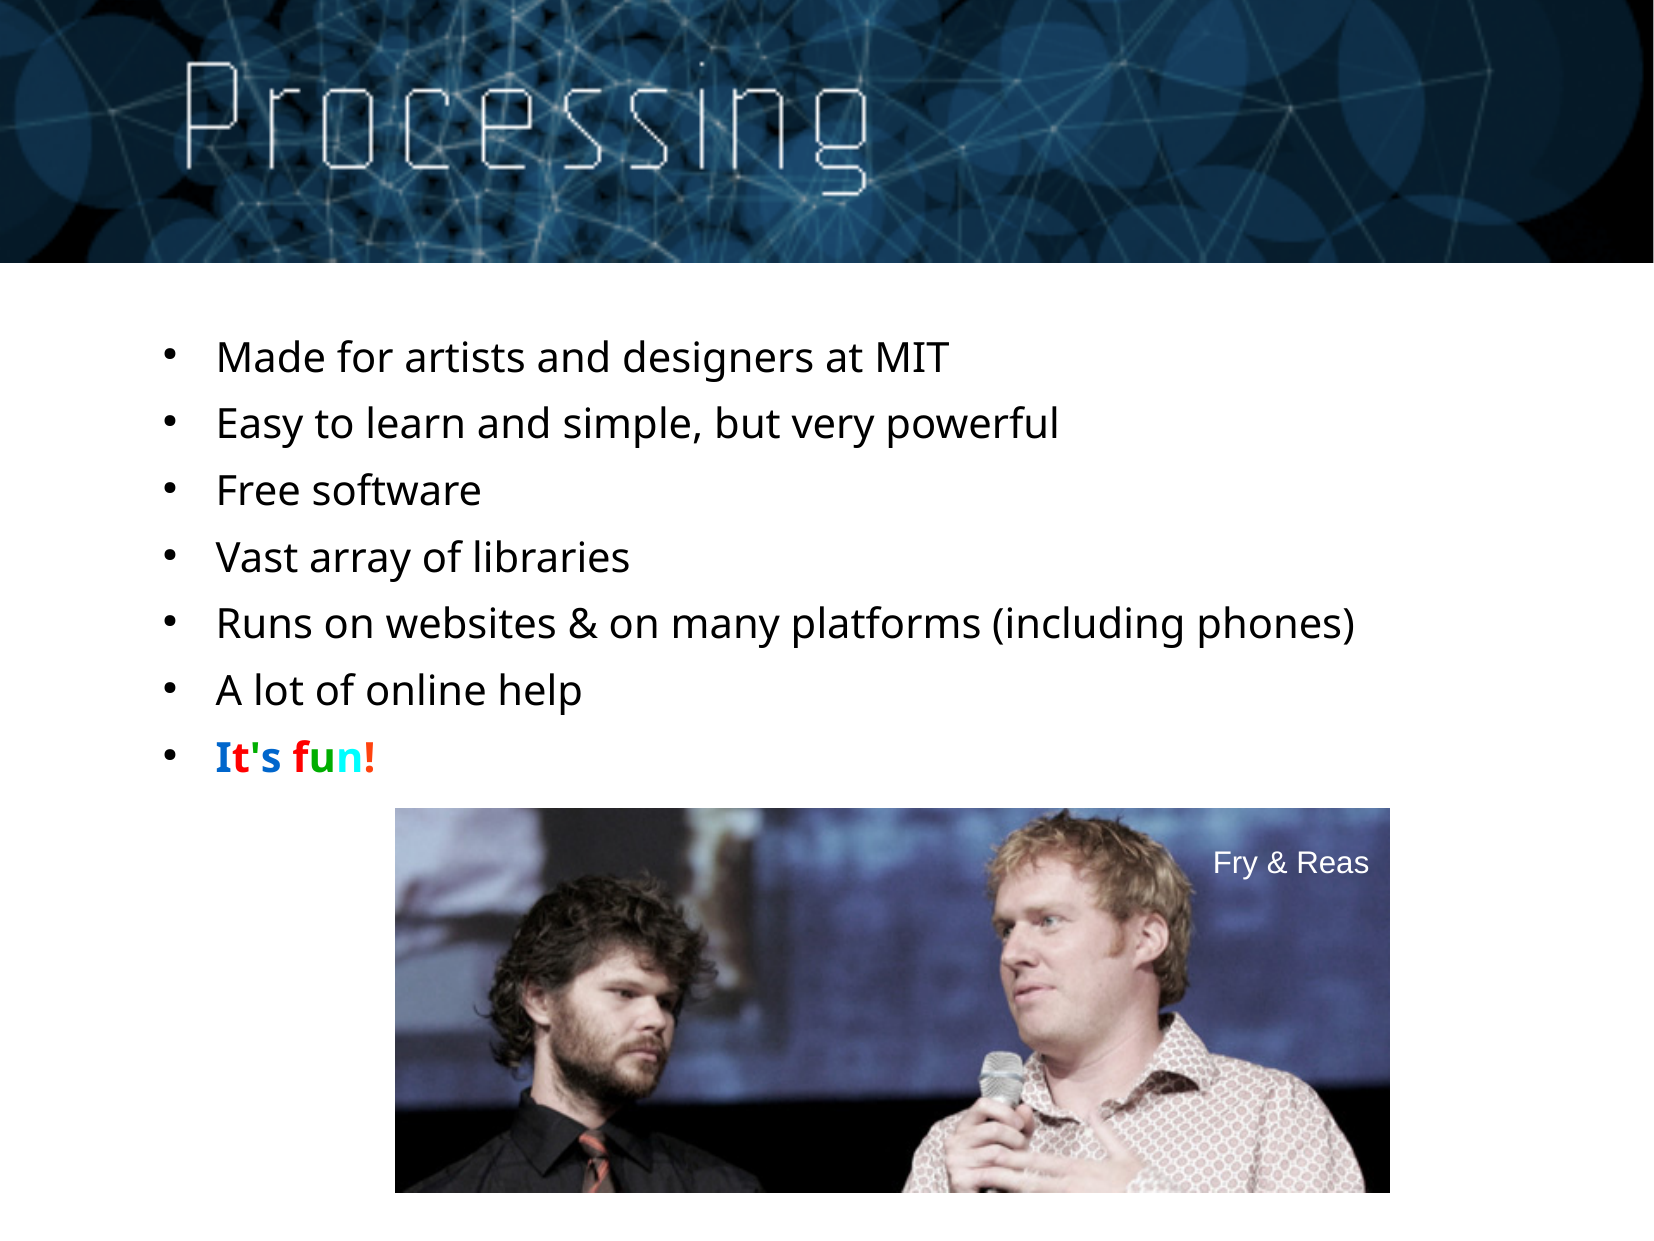

# Processing
Made for artists and designers at MIT
Easy to learn and simple, but very powerful
Free software
Vast array of libraries
Runs on websites & on many platforms (including phones)
A lot of online help
It's fun!
Fry & Reas